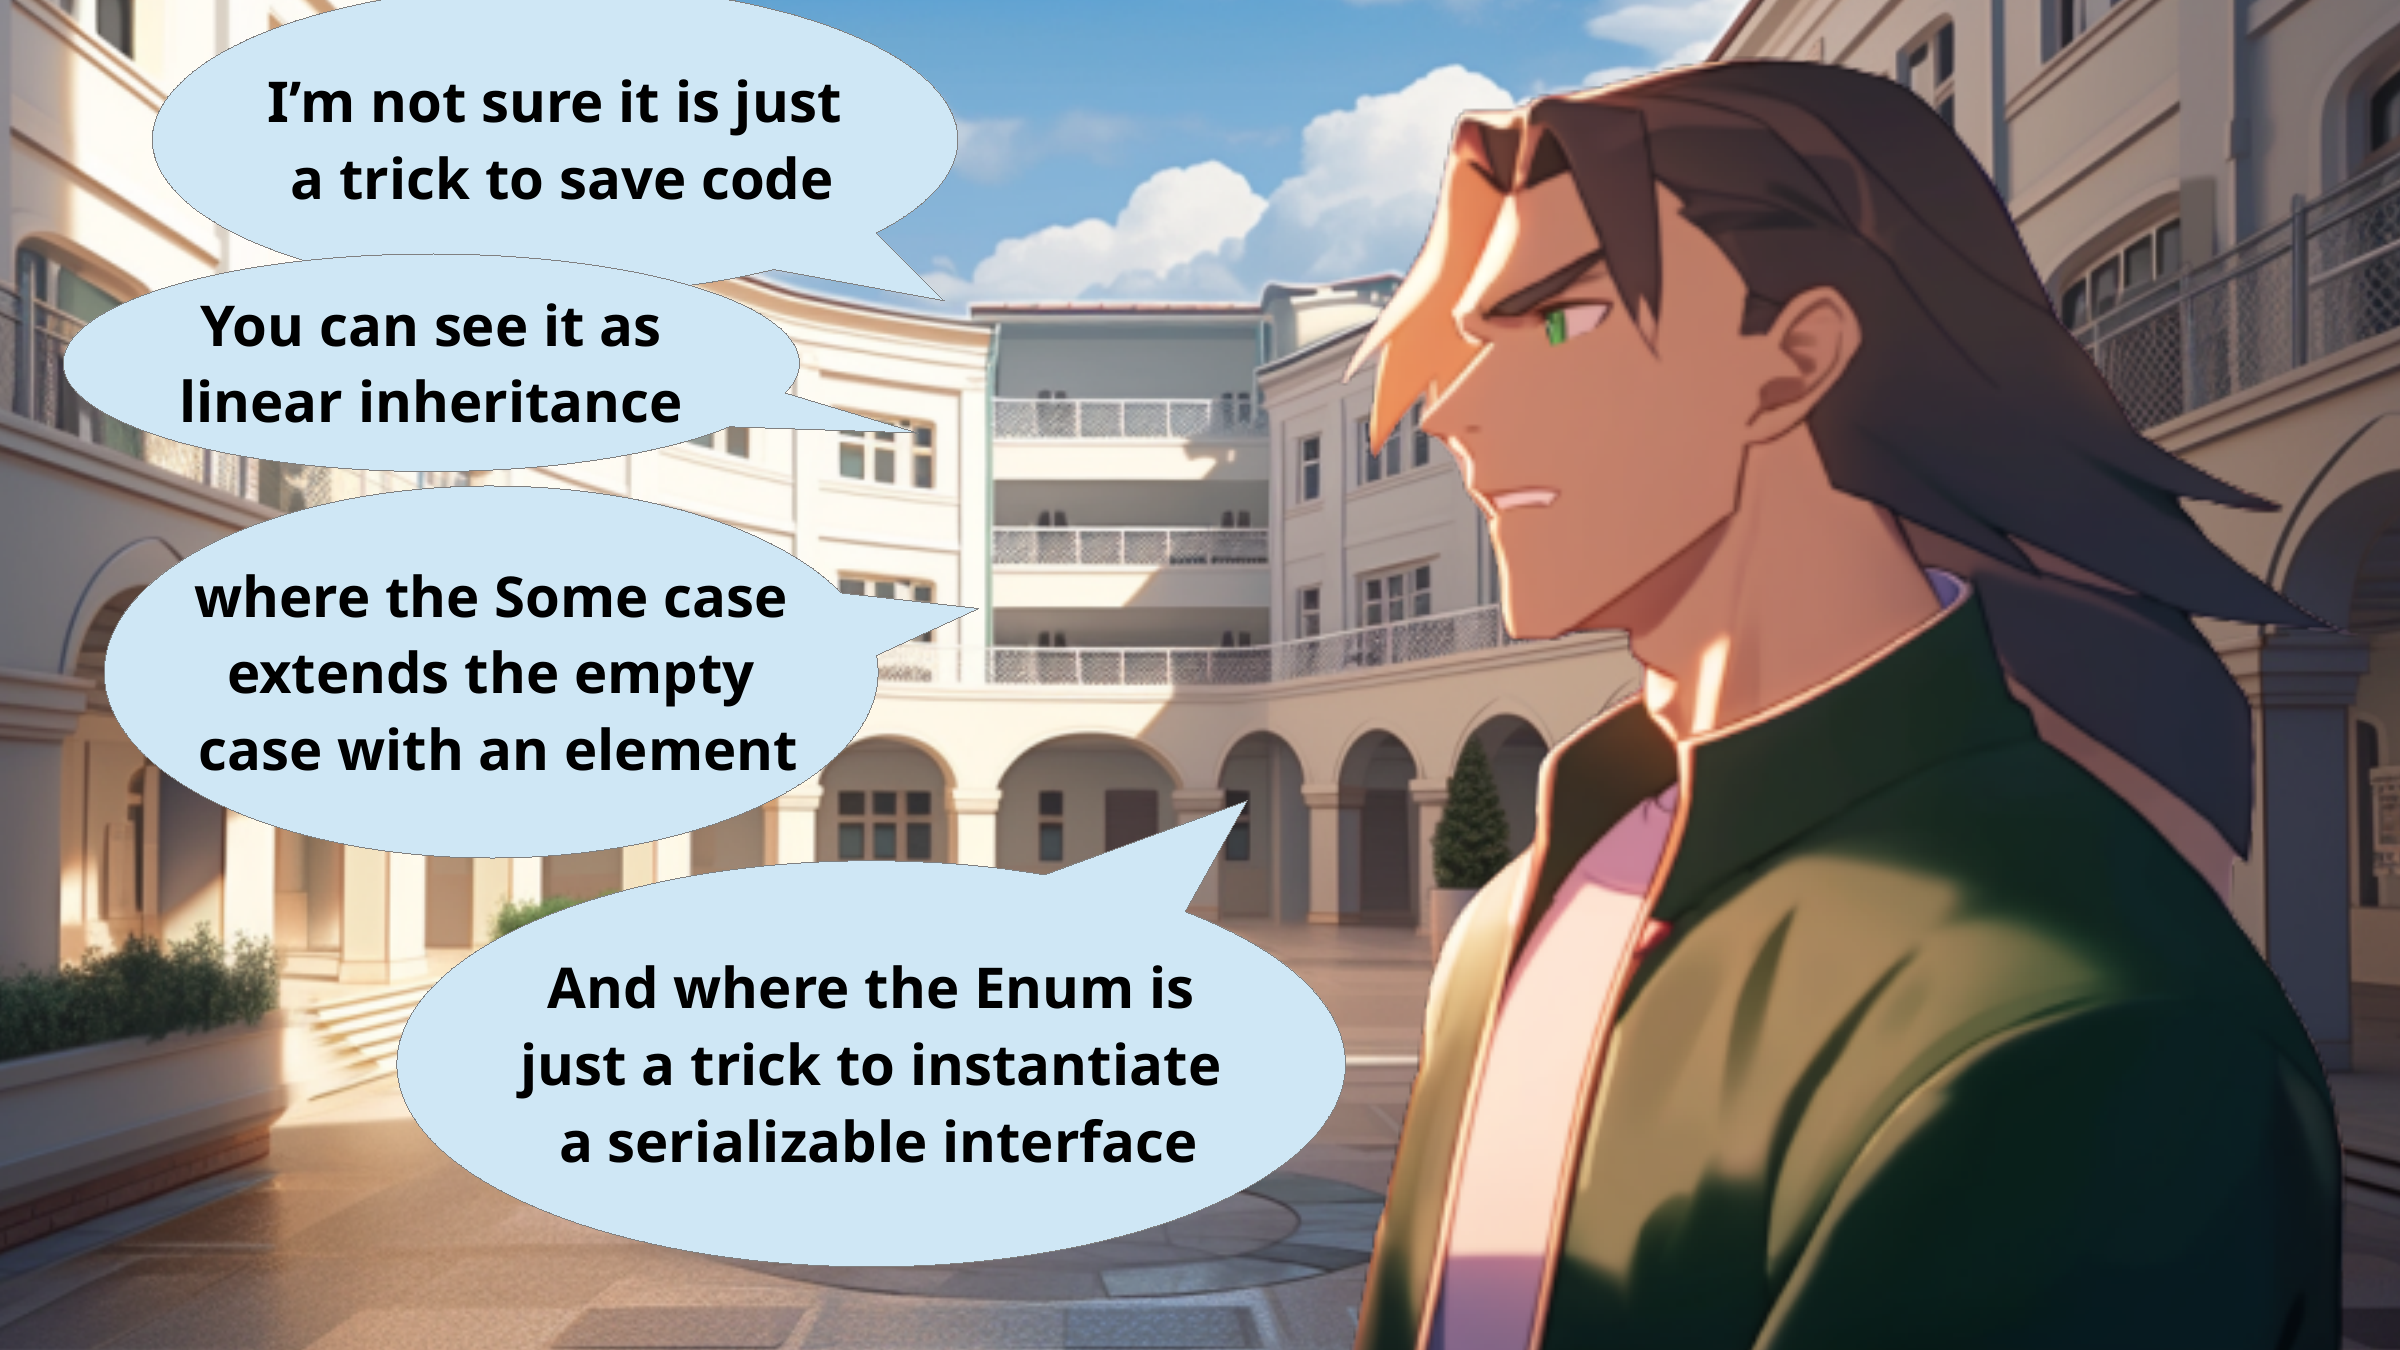

I’m not sure it is just
 a trick to save code
You can see it as
linear inheritance
where the Some case
extends the empty
 case with an element
And where the Enum is
just a trick to instantiate
 a serializable interface